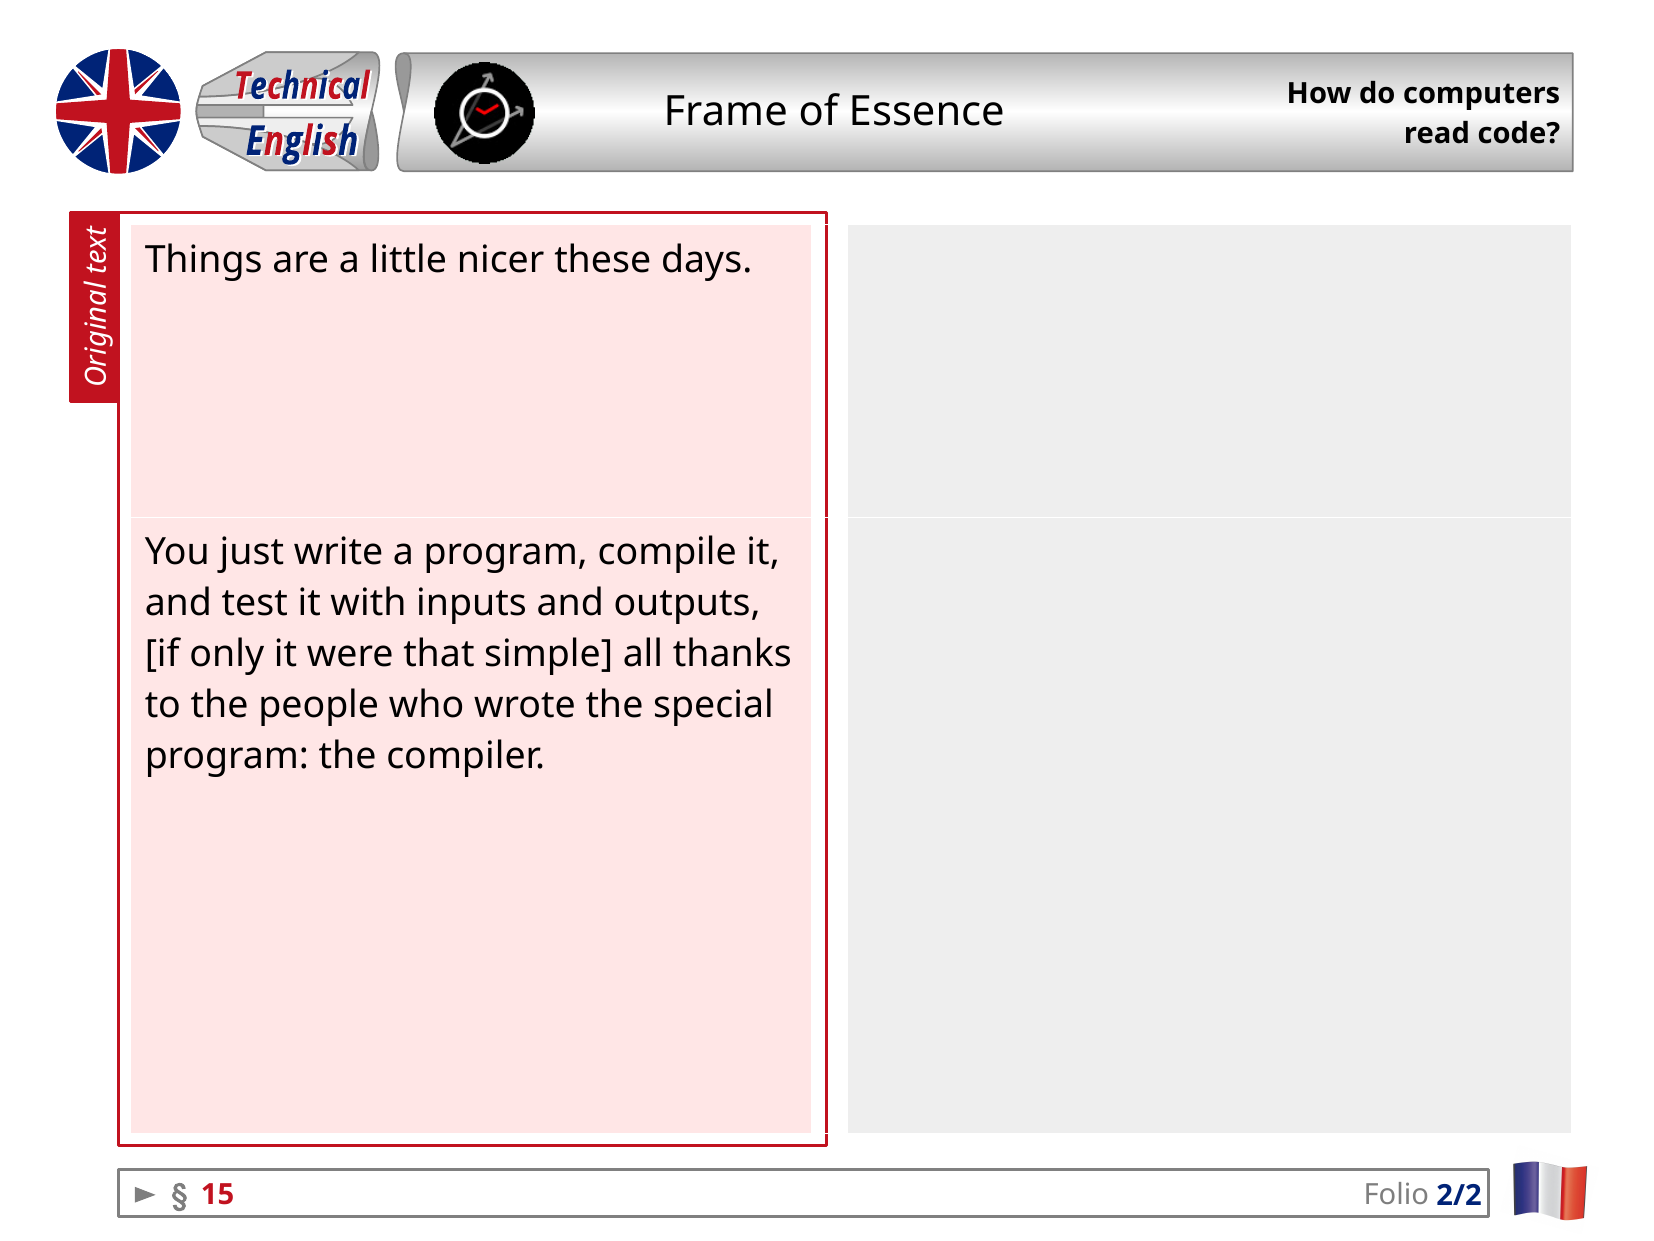

#
| Things are a little nicer these days. | | |
| --- | --- | --- |
| You just write a program, compile it, and test it with inputs and outputs, [if only it were that simple] all thanks to the people who wrote the special program: the compiler. | | |
15
2/2